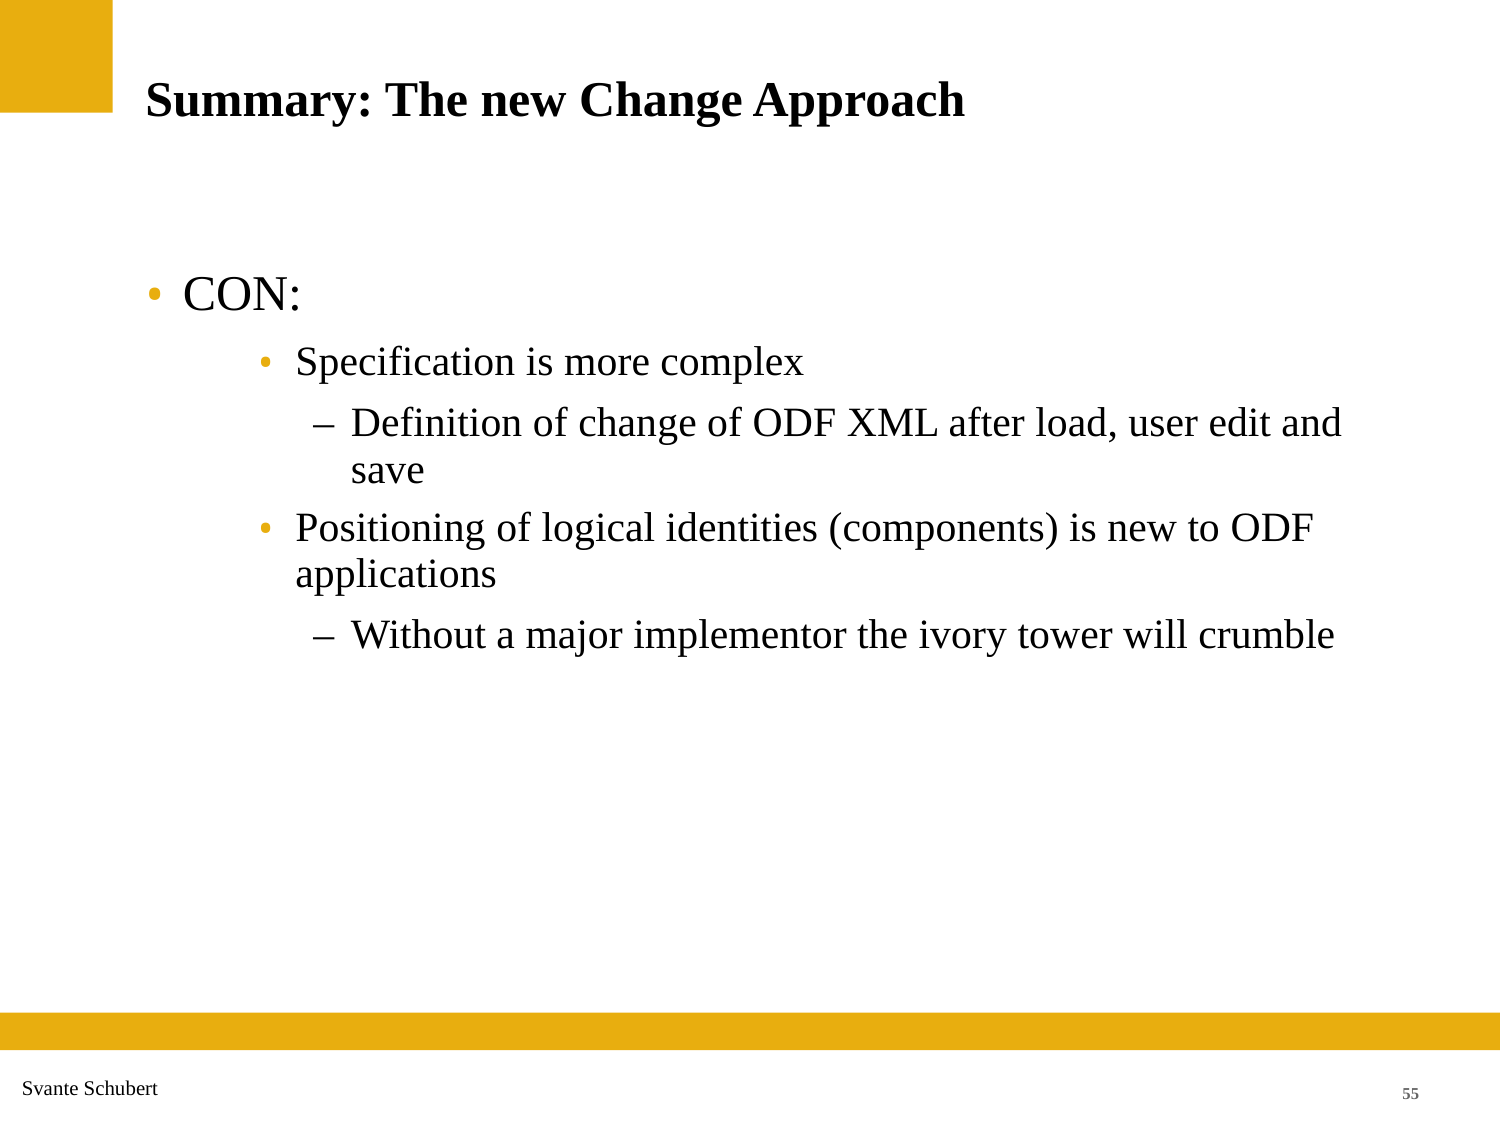

# Summary: The new Change Approach
CON:
Specification is more complex
Definition of change of ODF XML after load, user edit and save
Positioning of logical identities (components) is new to ODF applications
Without a major implementor the ivory tower will crumble
Svante Schubert